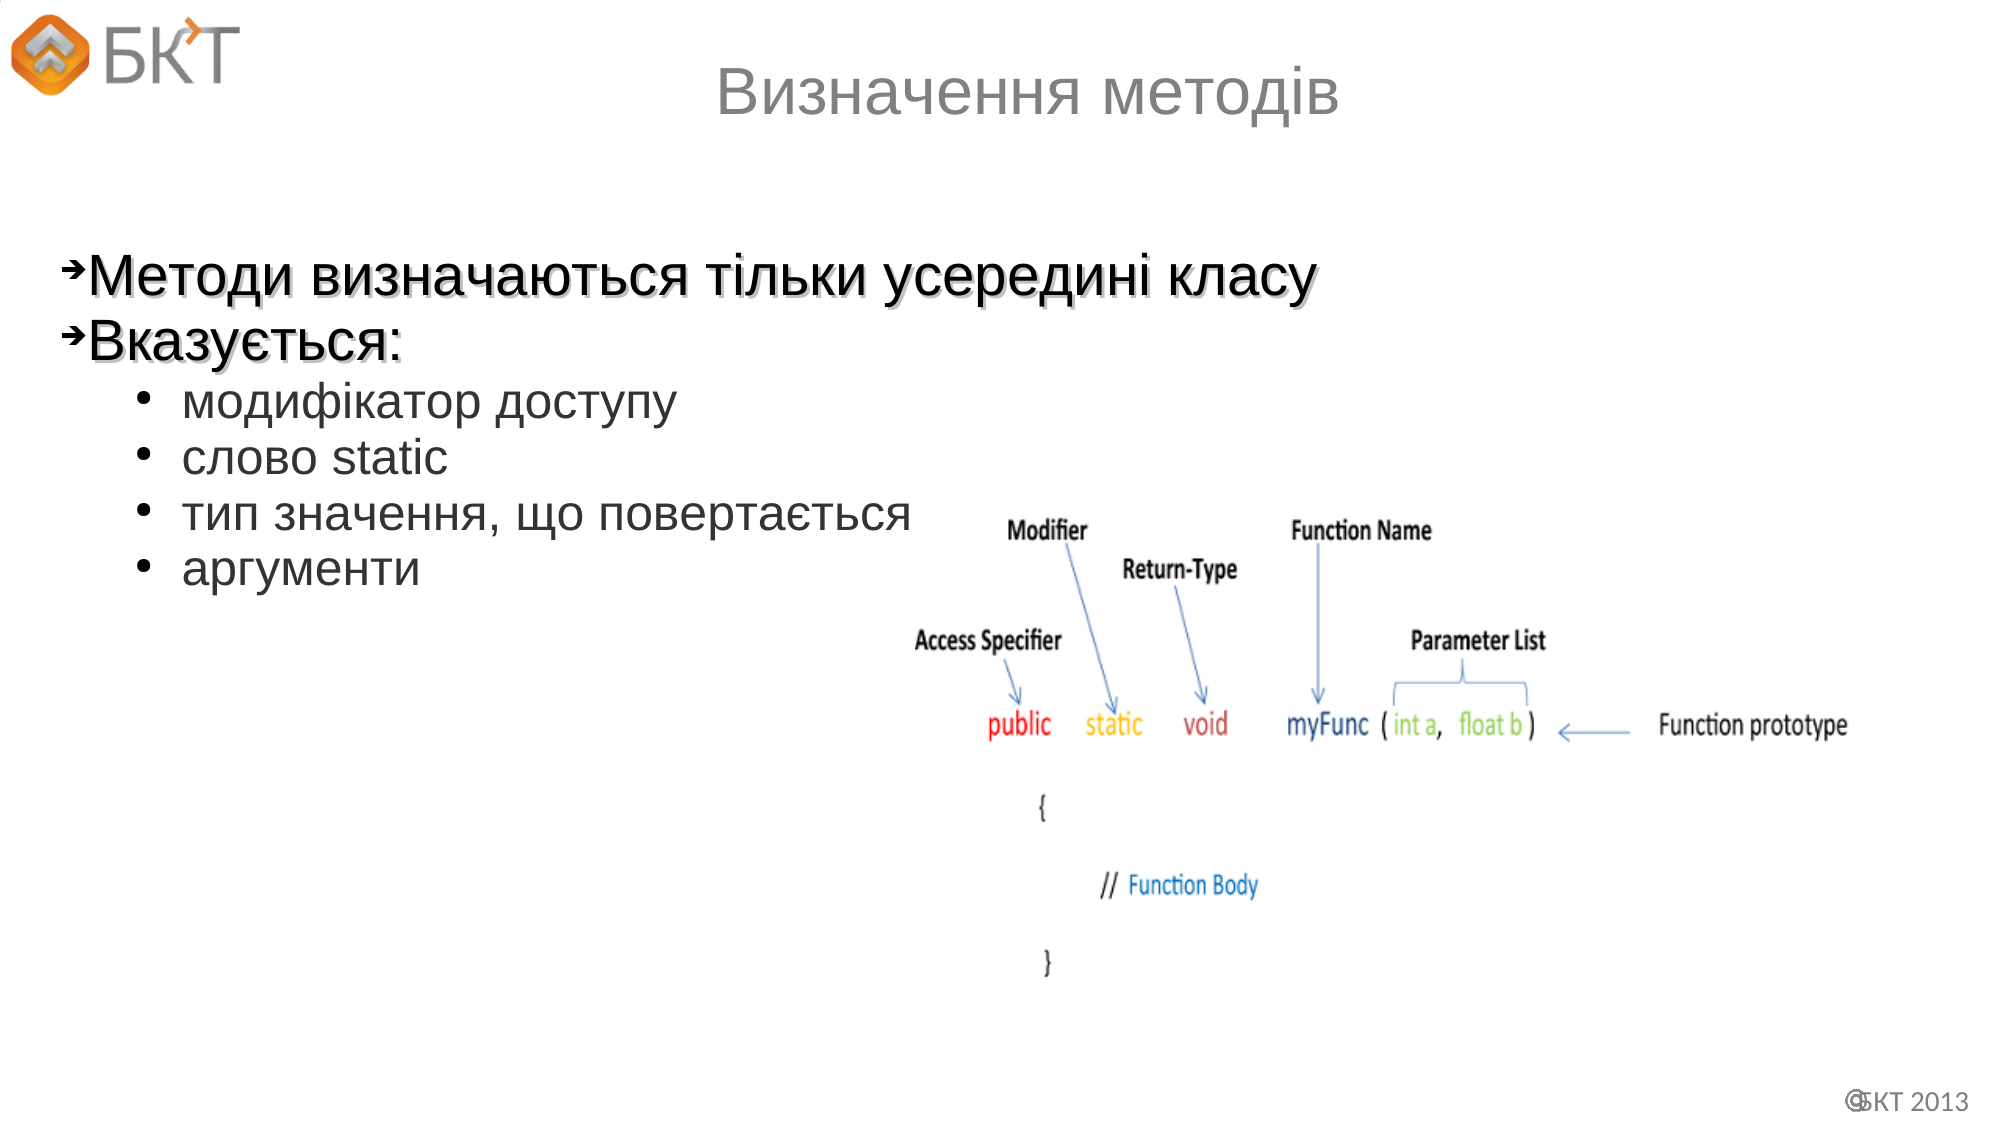

Визначення методів
Методи визначаються тільки усередині класу
Вказується:
модифікатор доступу
слово static
тип значення, що повертається
аргументи
БКТ 2013